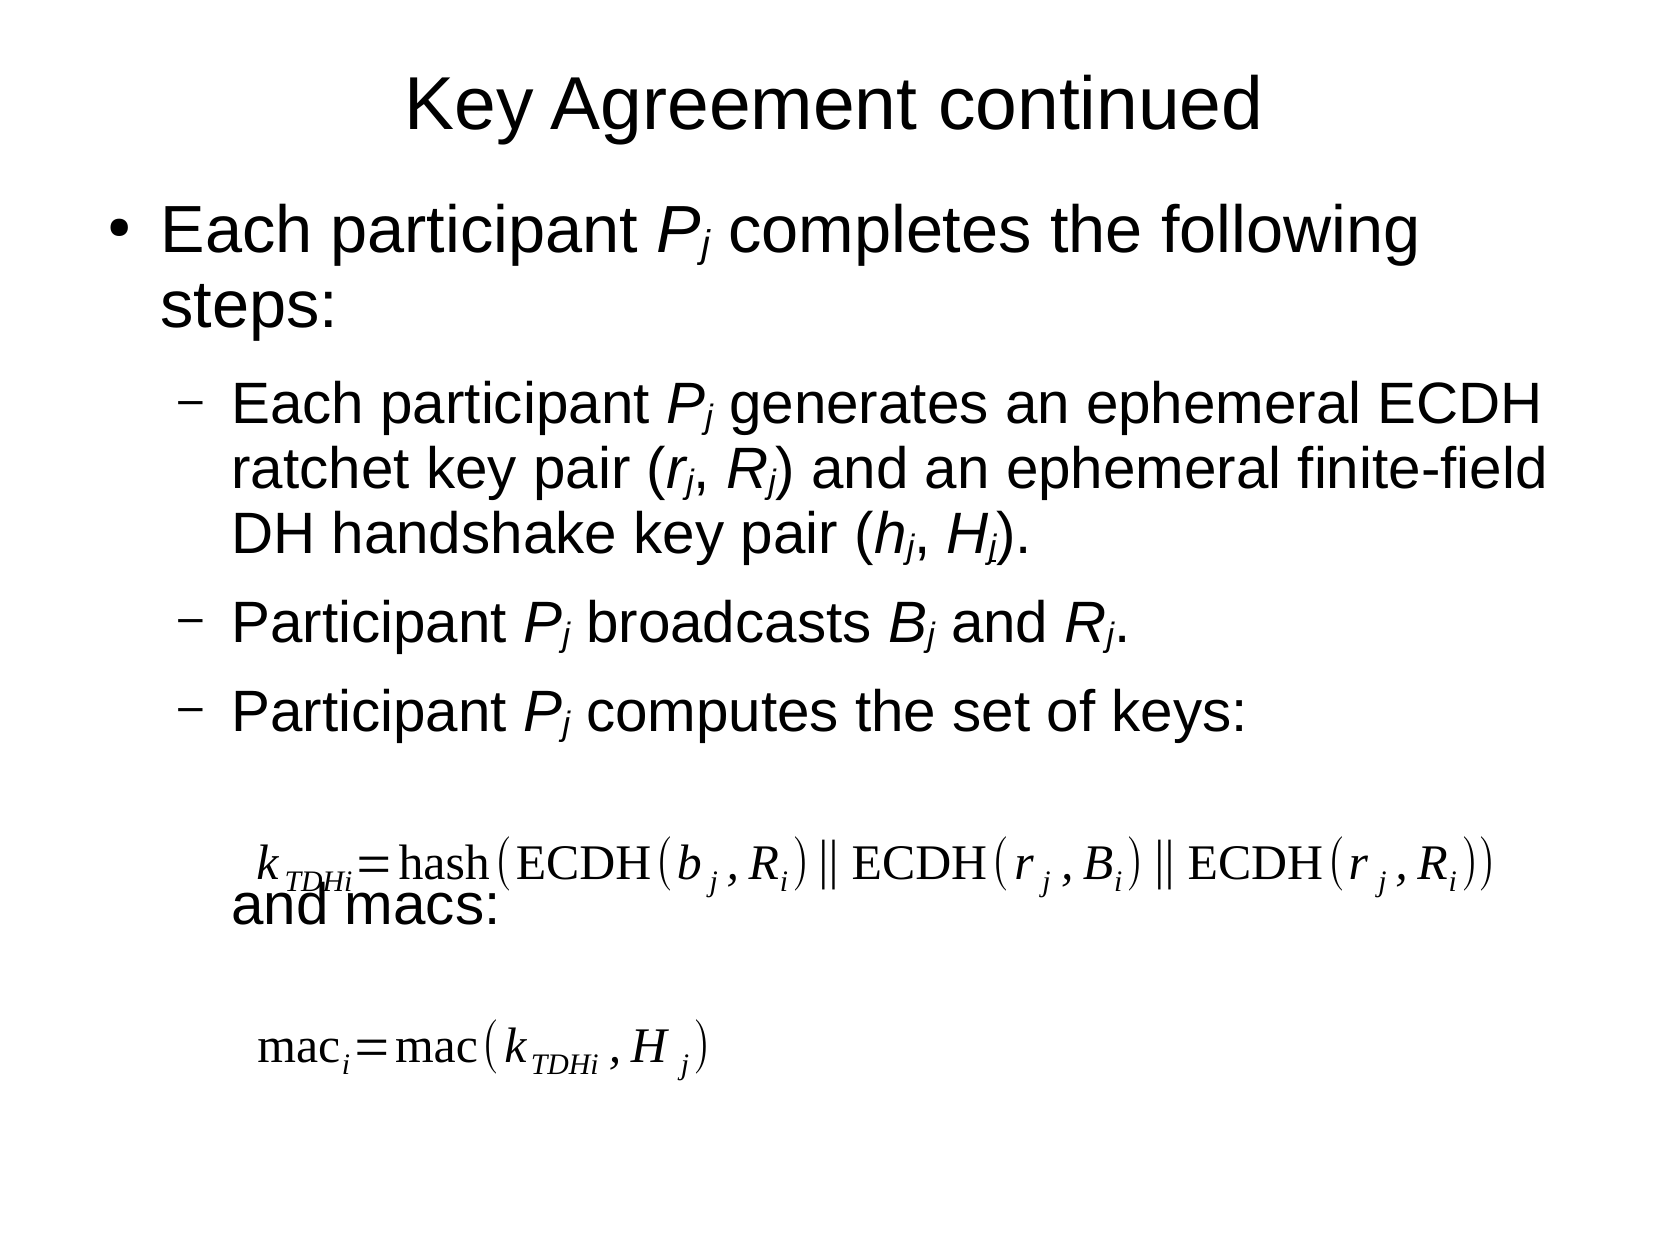

# Key Agreement continued
Each participant Pj completes the following steps:
Each participant Pj generates an ephemeral ECDH ratchet key pair (rj, Rj) and an ephemeral finite-field DH handshake key pair (hj, Hj).
Participant Pj broadcasts Bj and Rj.
Participant Pj computes the set of keys:
and macs: